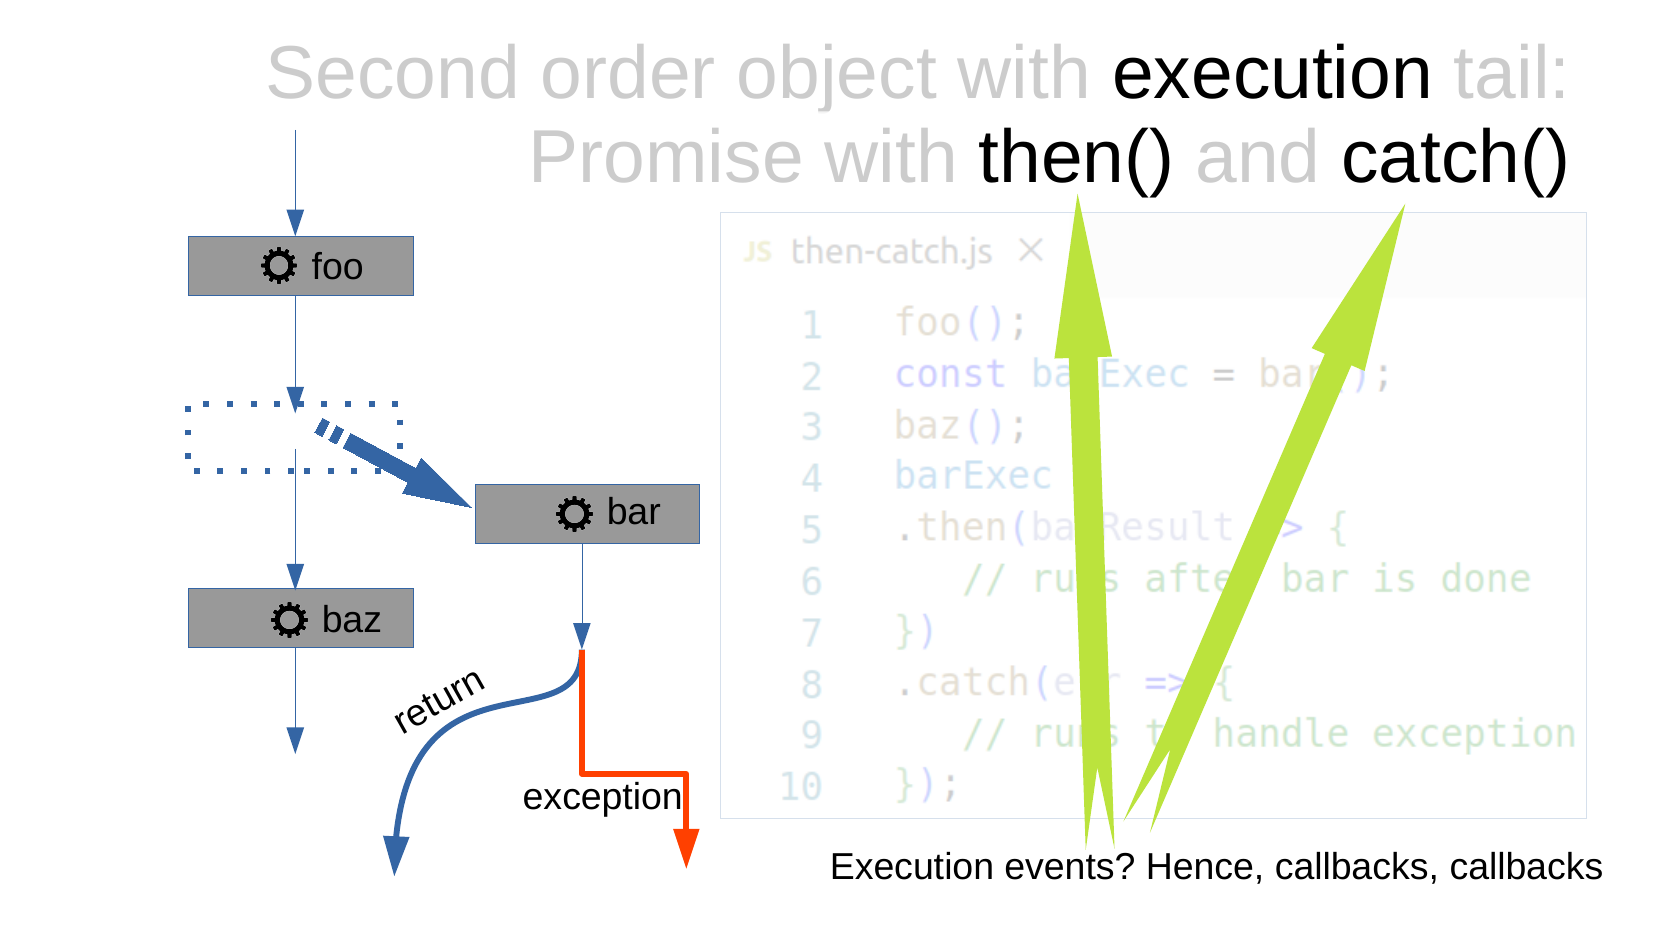

# Second order object with execution tail: Promise with then() and catch()
foo
bar
baz
return
exception
Execution events? Hence, callbacks, callbacks